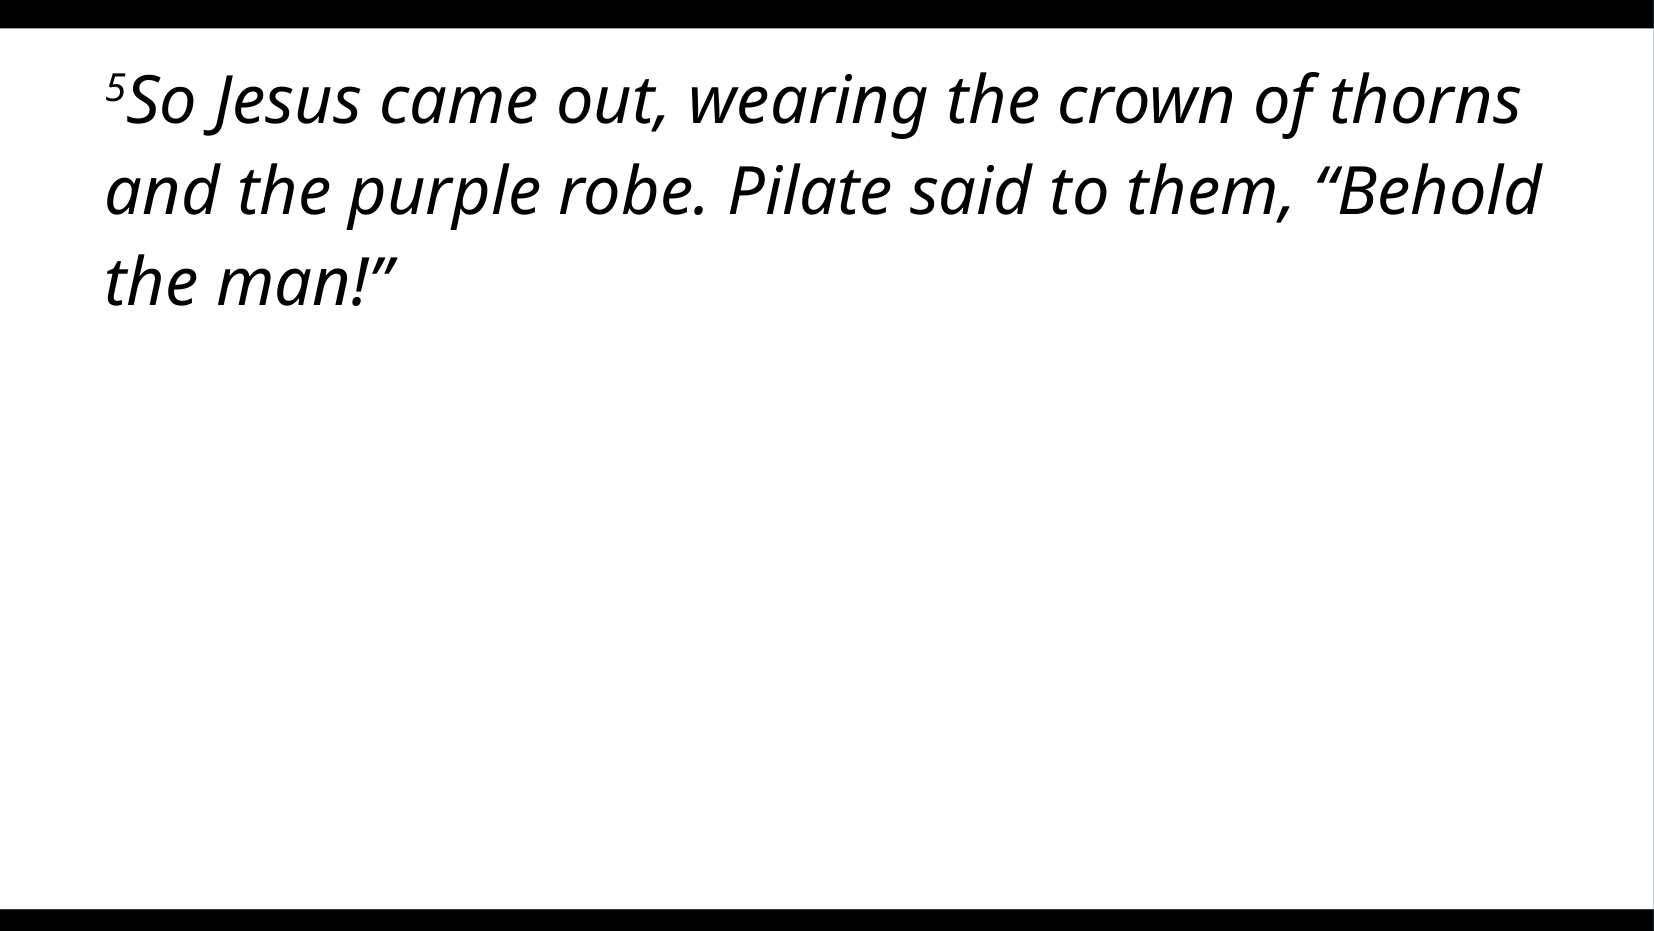

5So Jesus came out, wearing the crown of thorns and the purple robe. Pilate said to them, “Behold the man!”